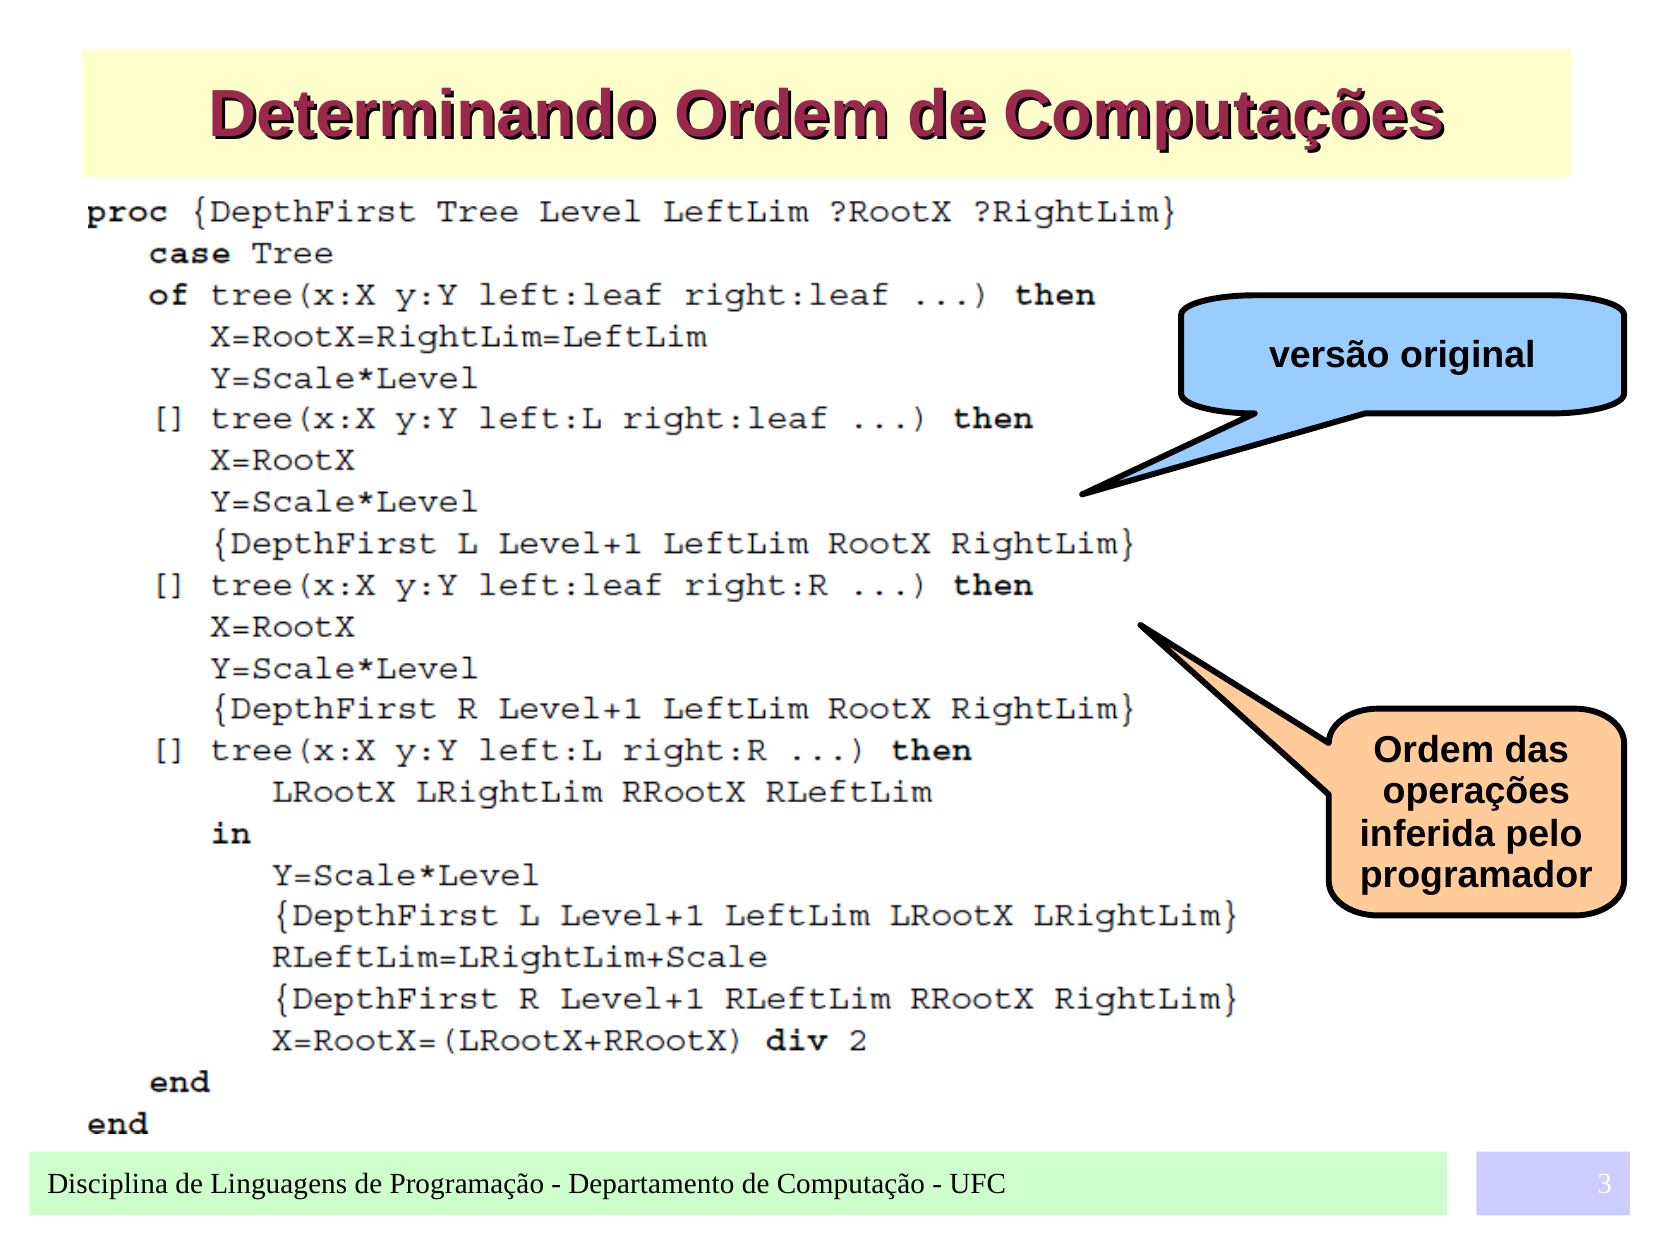

# Determinando Ordem de Computações
versão original
Ordem das
operações
inferida pelo
programador
Disciplina de Linguagens de Programação - Departamento de Computação - UFC
3